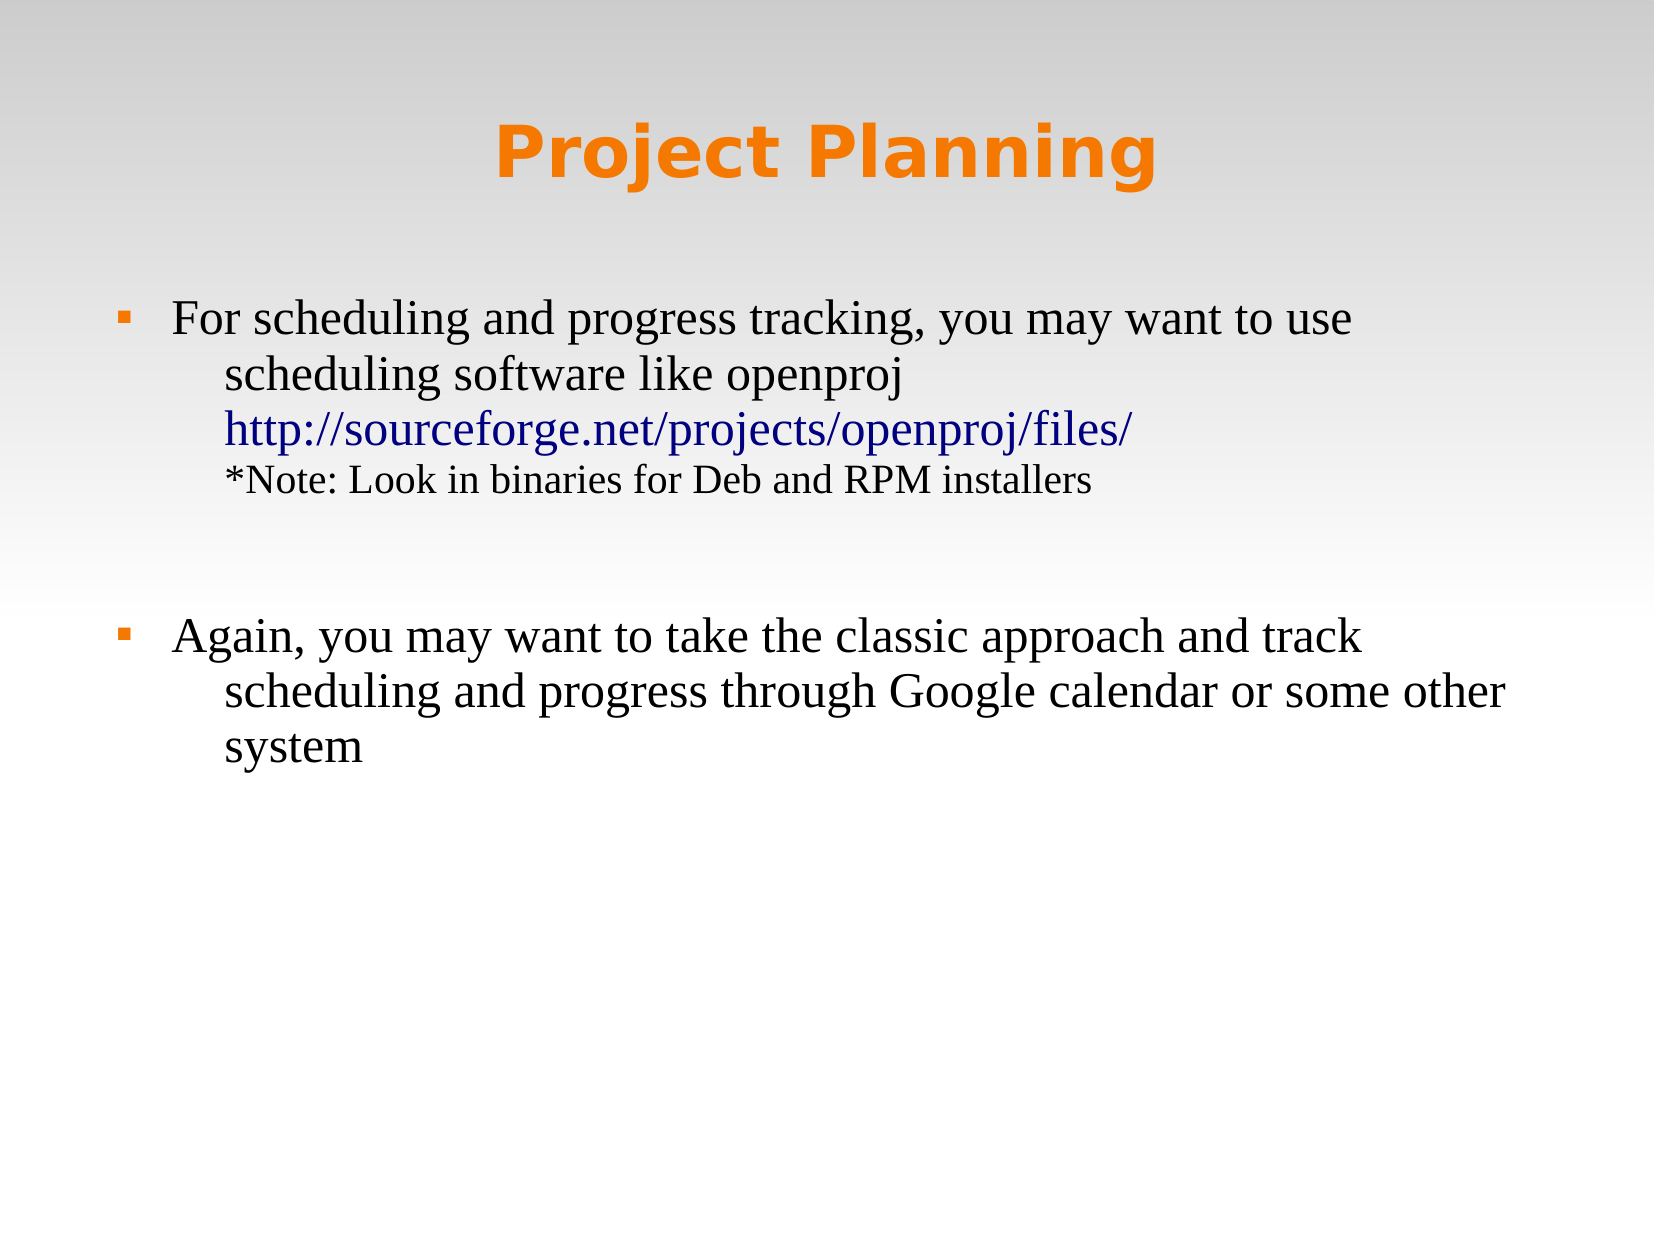

# Project Planning
For scheduling and progress tracking, you may want to use scheduling software like openproj
http://sourceforge.net/projects/openproj/files/
*Note: Look in binaries for Deb and RPM installers
Again, you may want to take the classic approach and track scheduling and progress through Google calendar or some other system